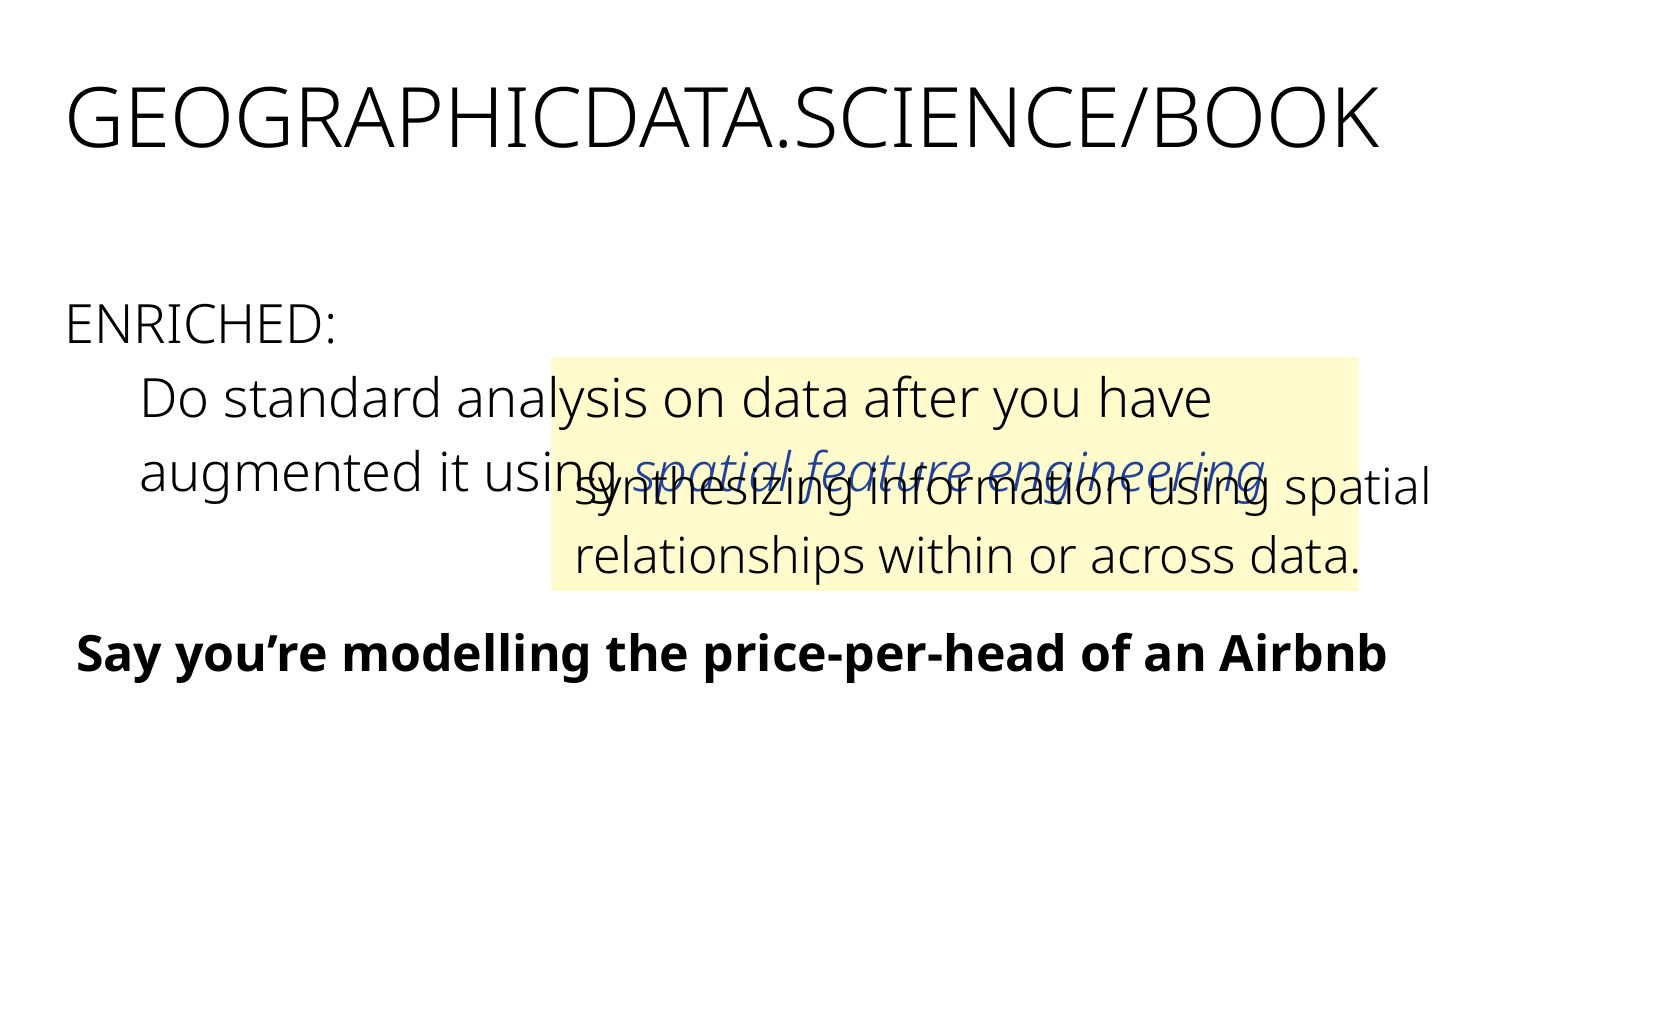

GEOGRAPHICDATA.SCIENCE/BOOK
ENRICHED:
	Do standard analysis on data after you have
	augmented it using spatial feature engineering
synthesizing information using spatial relationships within or across data.
Say you’re modelling the price-per-head of an Airbnb